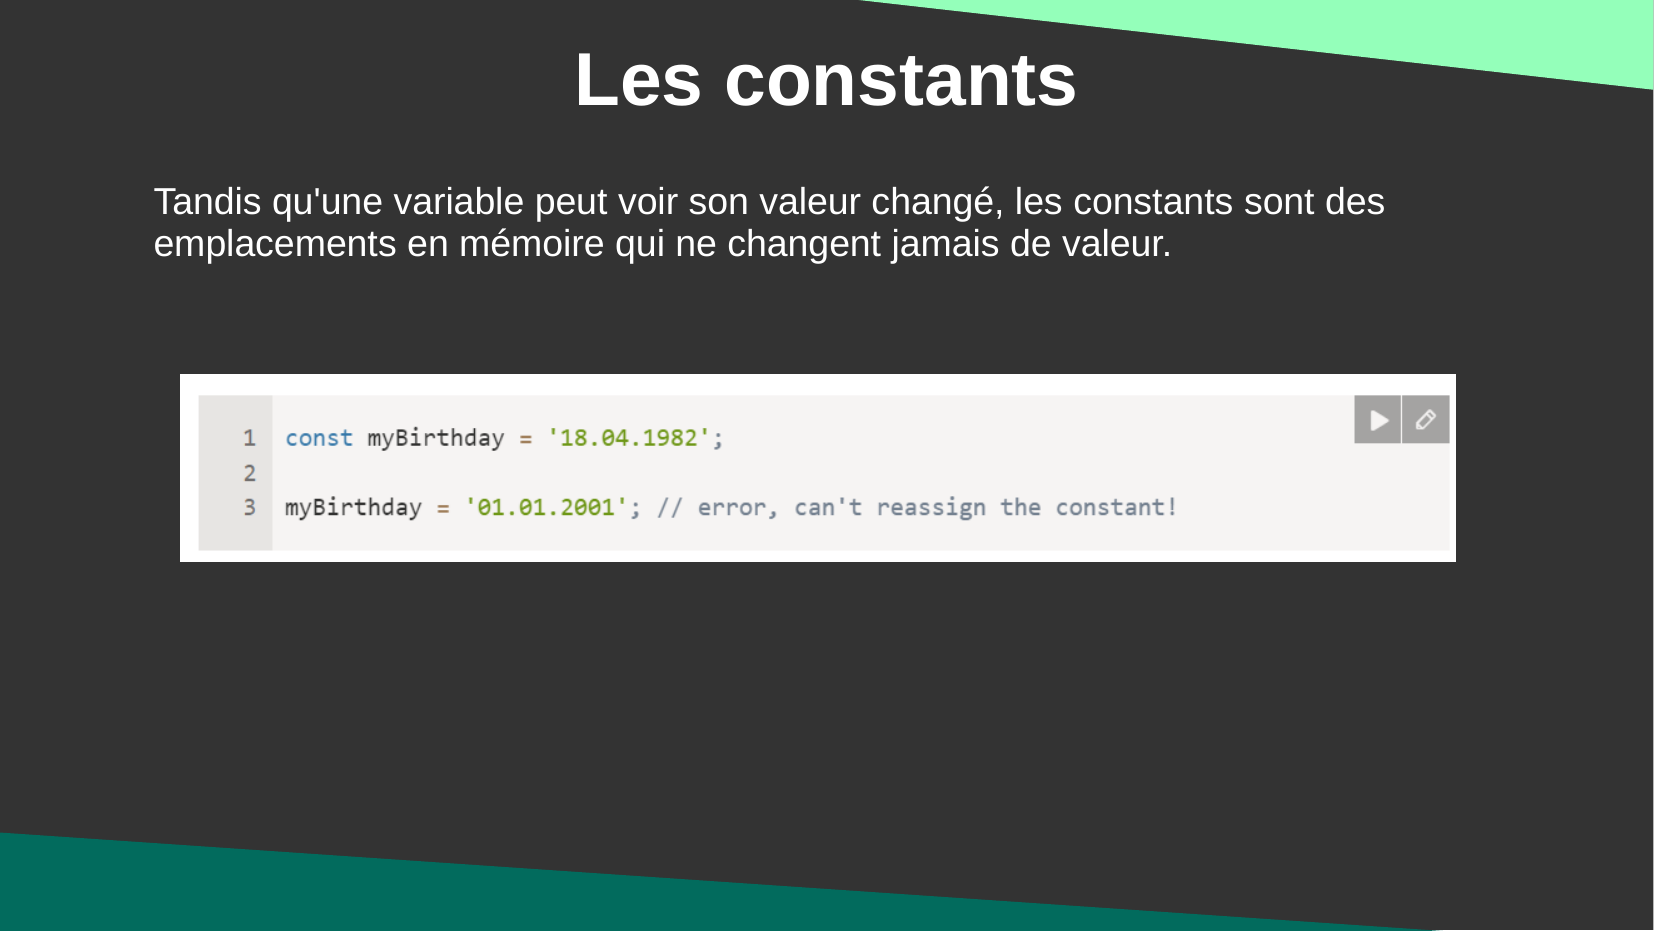

# Les constants
Tandis qu'une variable peut voir son valeur changé, les constants sont des emplacements en mémoire qui ne changent jamais de valeur.